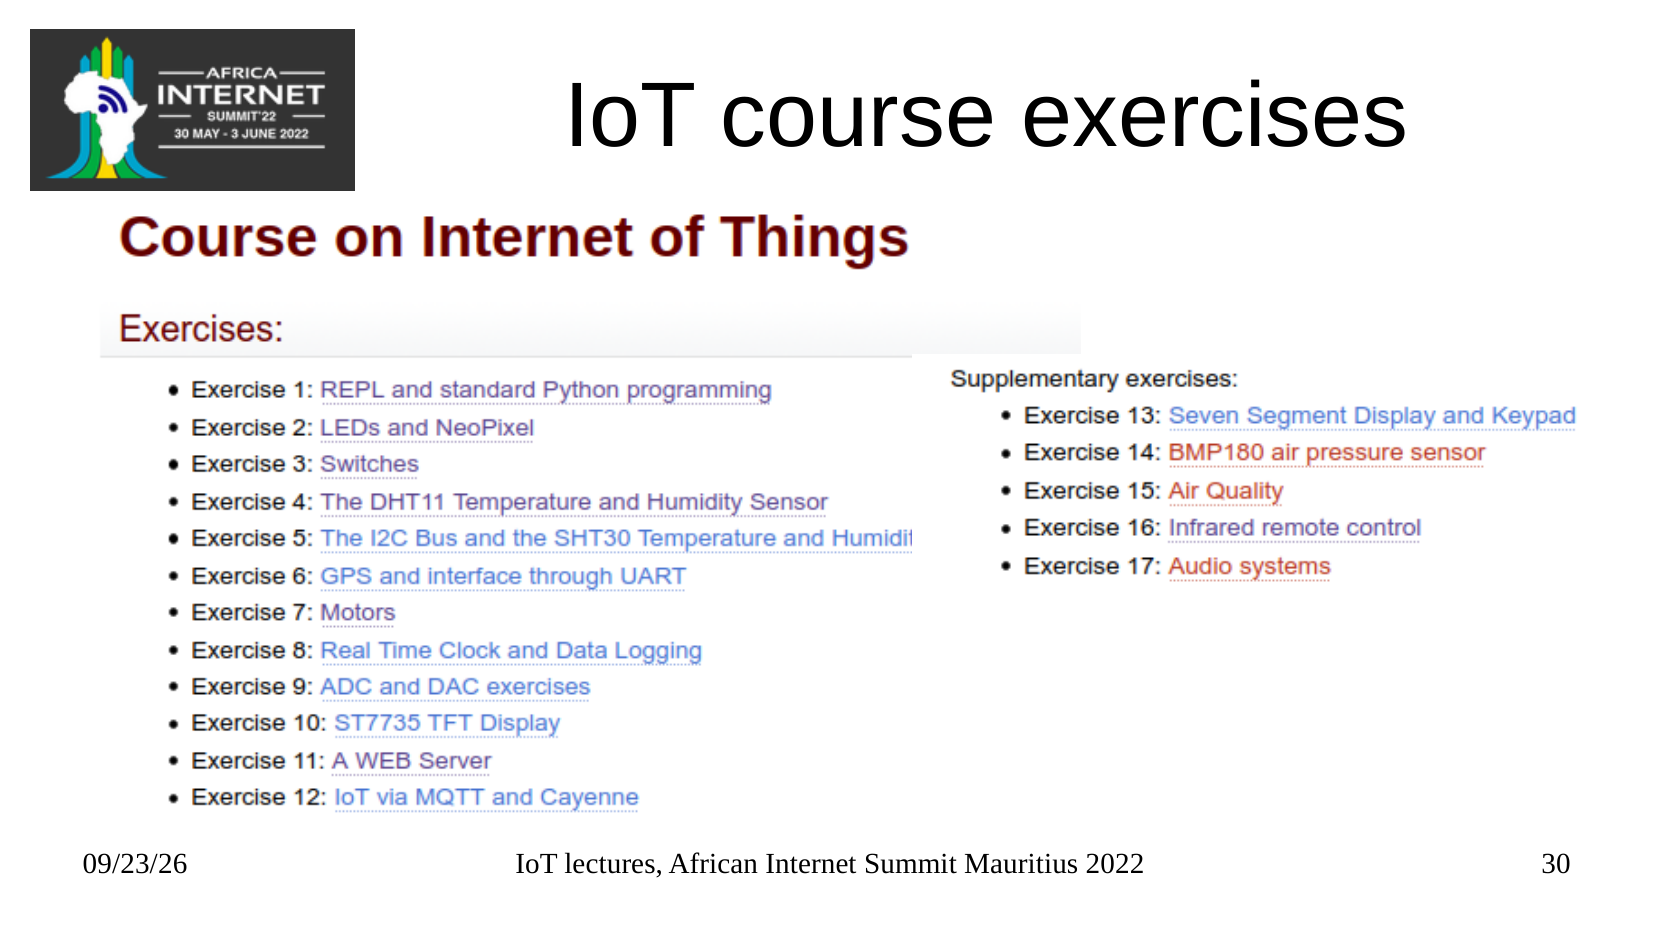

# IoT course exercises
IoT lectures, African Internet Summit Mauritius 2022
30